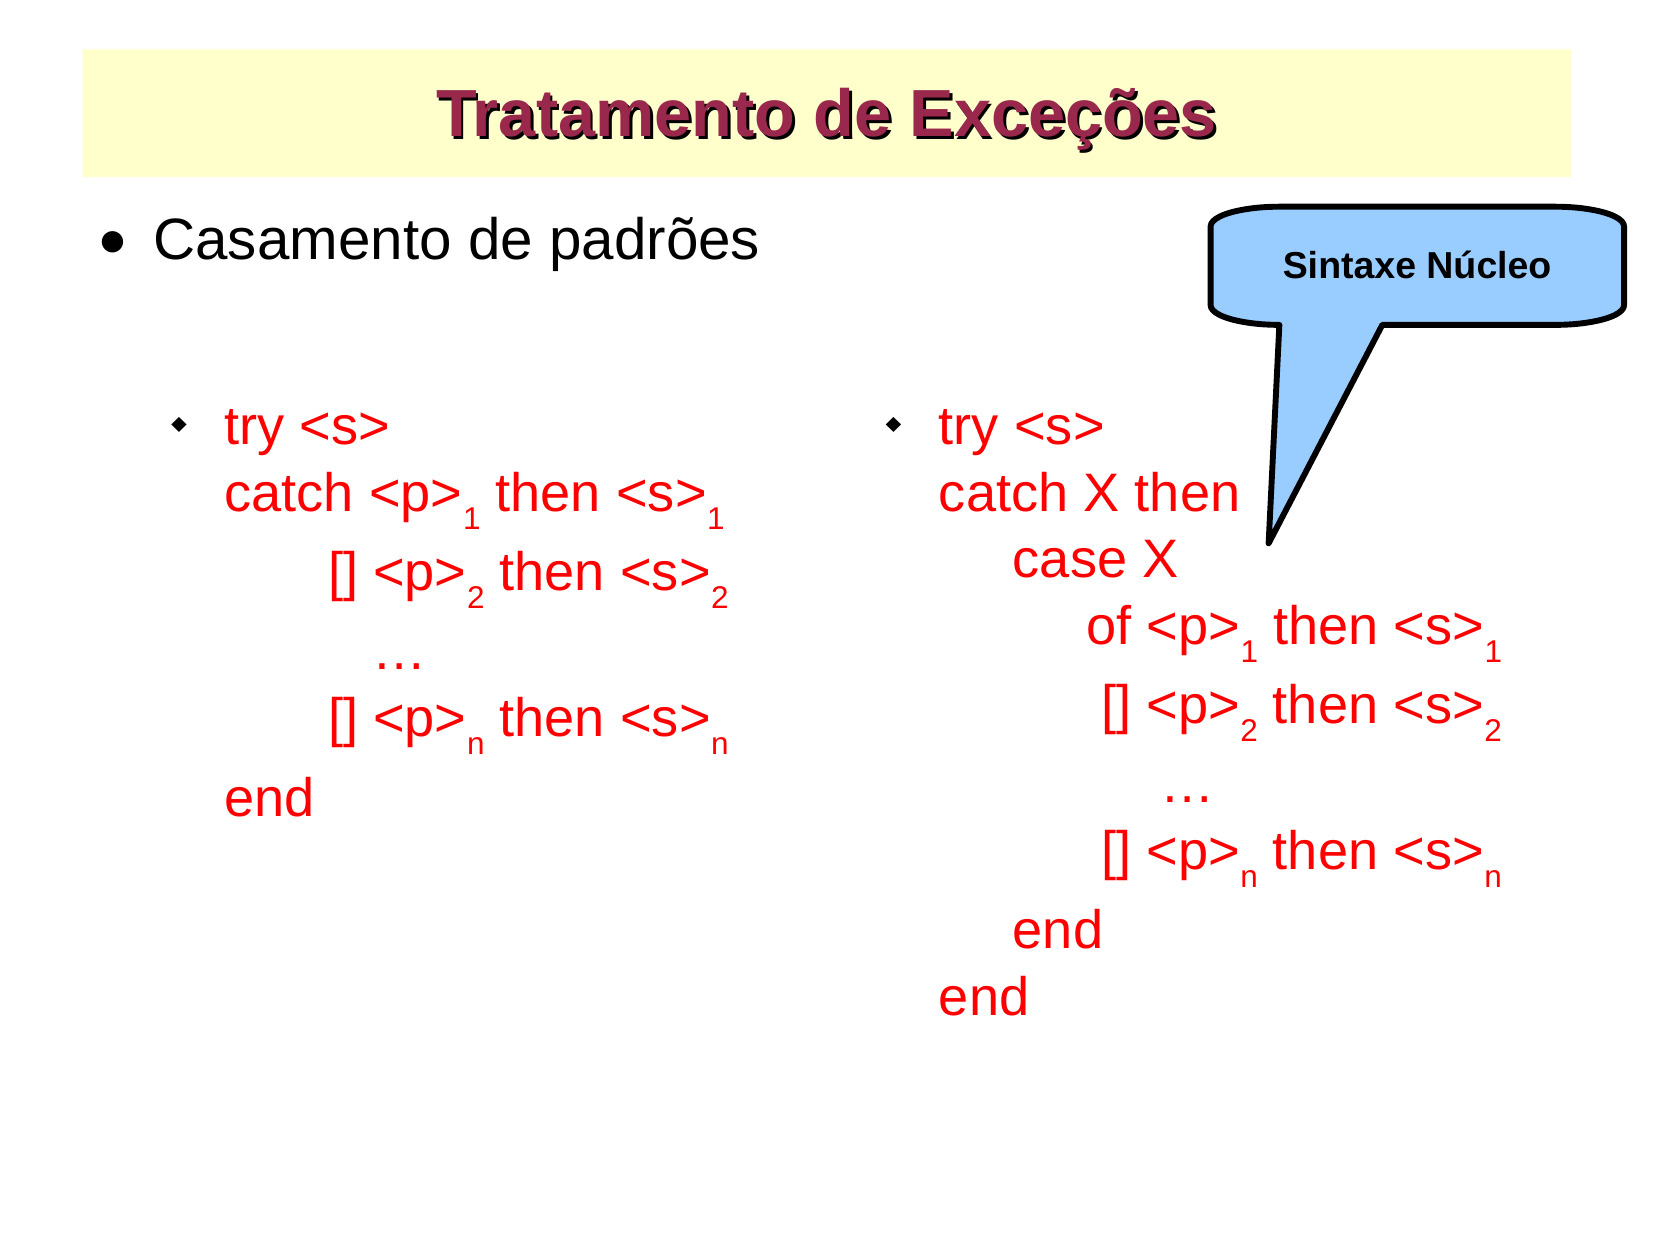

# Tratamento de Exceções
Casamento de padrões
try <s>
catch <p>1 then <s>1
	 [] <p>2 then <s>2
	 	…
	 [] <p>n then <s>n
end
try <s>
catch X then
	case X
		of <p>1 then <s>1
		 [] <p>2 then <s>2
			…
		 [] <p>n then <s>n
	end
end
Sintaxe Núcleo